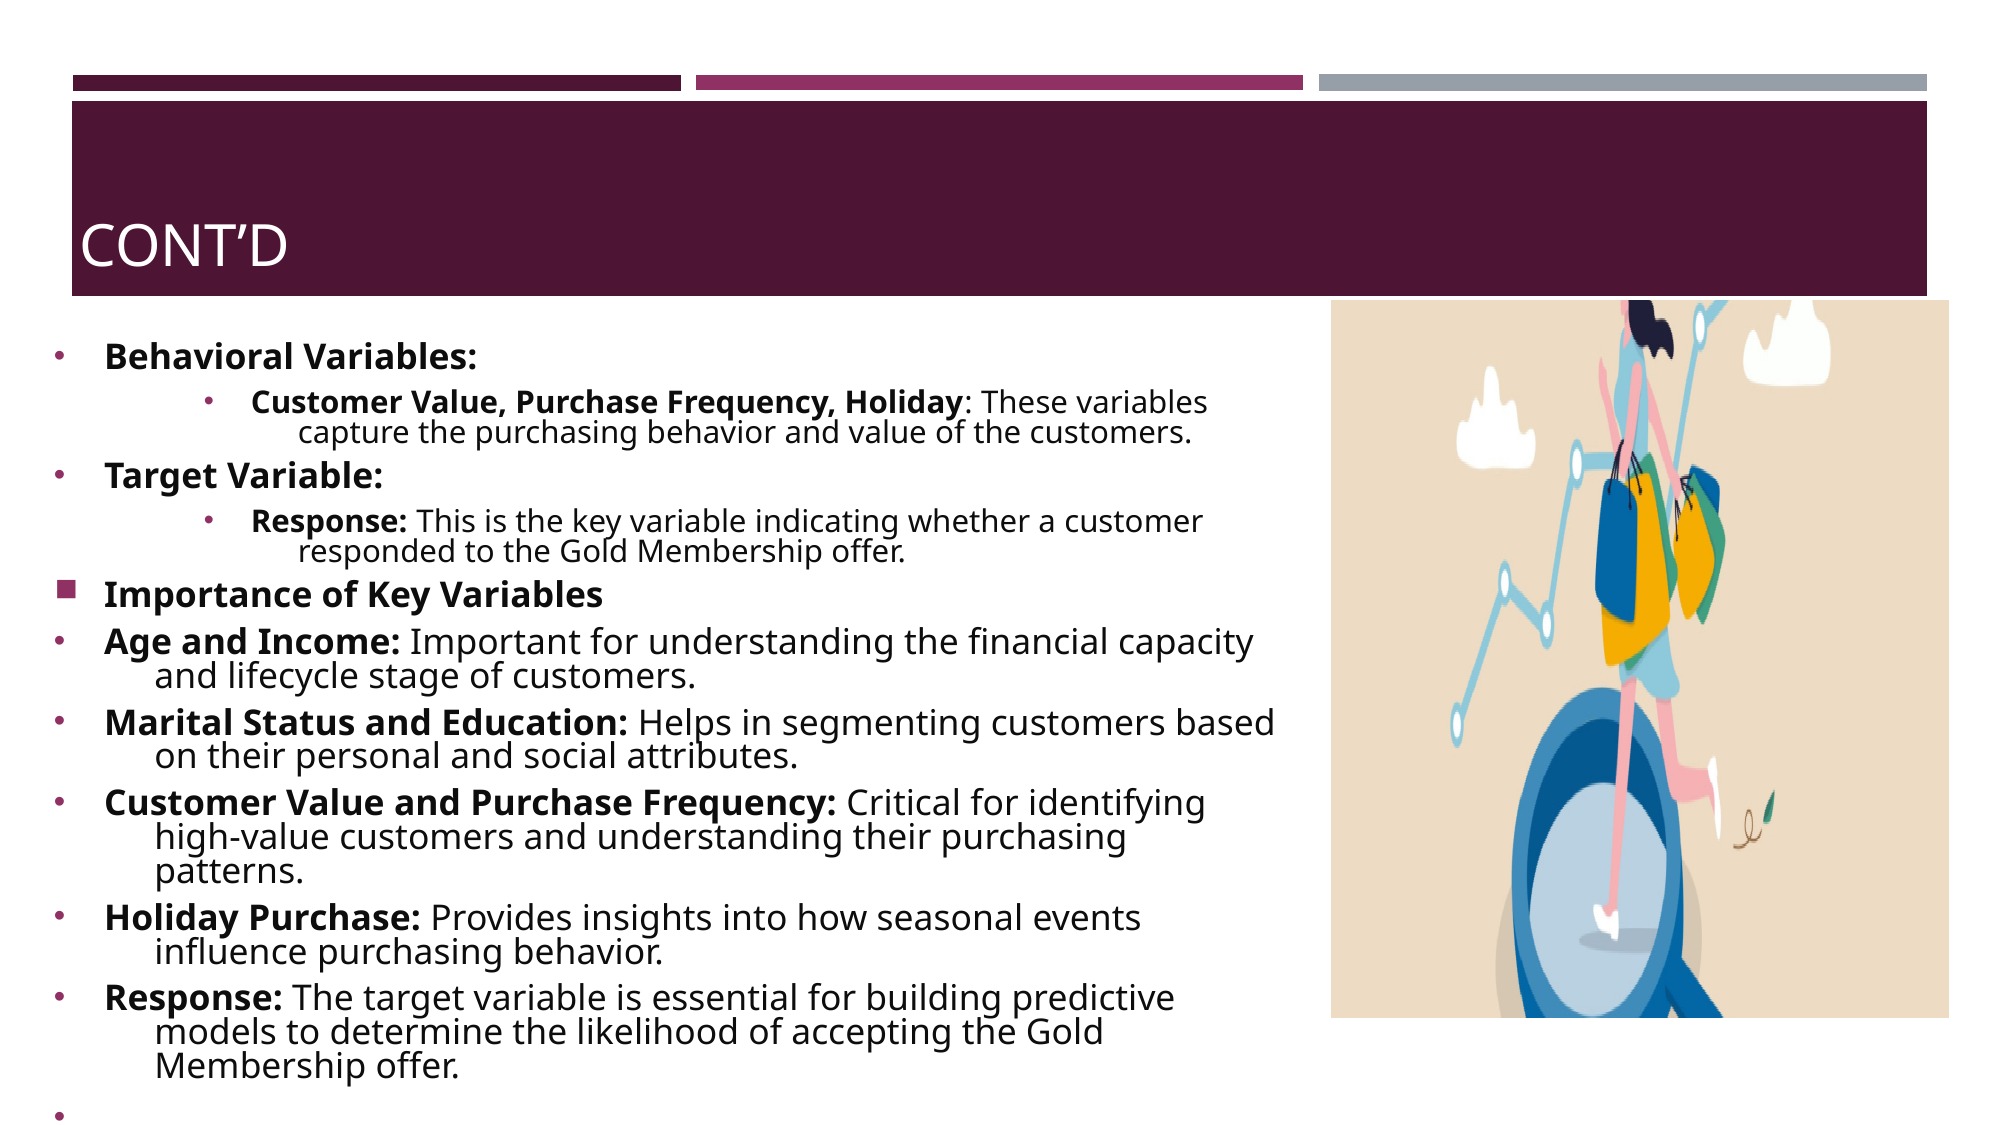

# CONT’D
Behavioral Variables:
Customer Value, Purchase Frequency, Holiday: These variables capture the purchasing behavior and value of the customers.
Target Variable:
Response: This is the key variable indicating whether a customer responded to the Gold Membership offer.
Importance of Key Variables
Age and Income: Important for understanding the financial capacity and lifecycle stage of customers.
Marital Status and Education: Helps in segmenting customers based on their personal and social attributes.
Customer Value and Purchase Frequency: Critical for identifying high-value customers and understanding their purchasing patterns.
Holiday Purchase: Provides insights into how seasonal events influence purchasing behavior.
Response: The target variable is essential for building predictive models to determine the likelihood of accepting the Gold Membership offer.